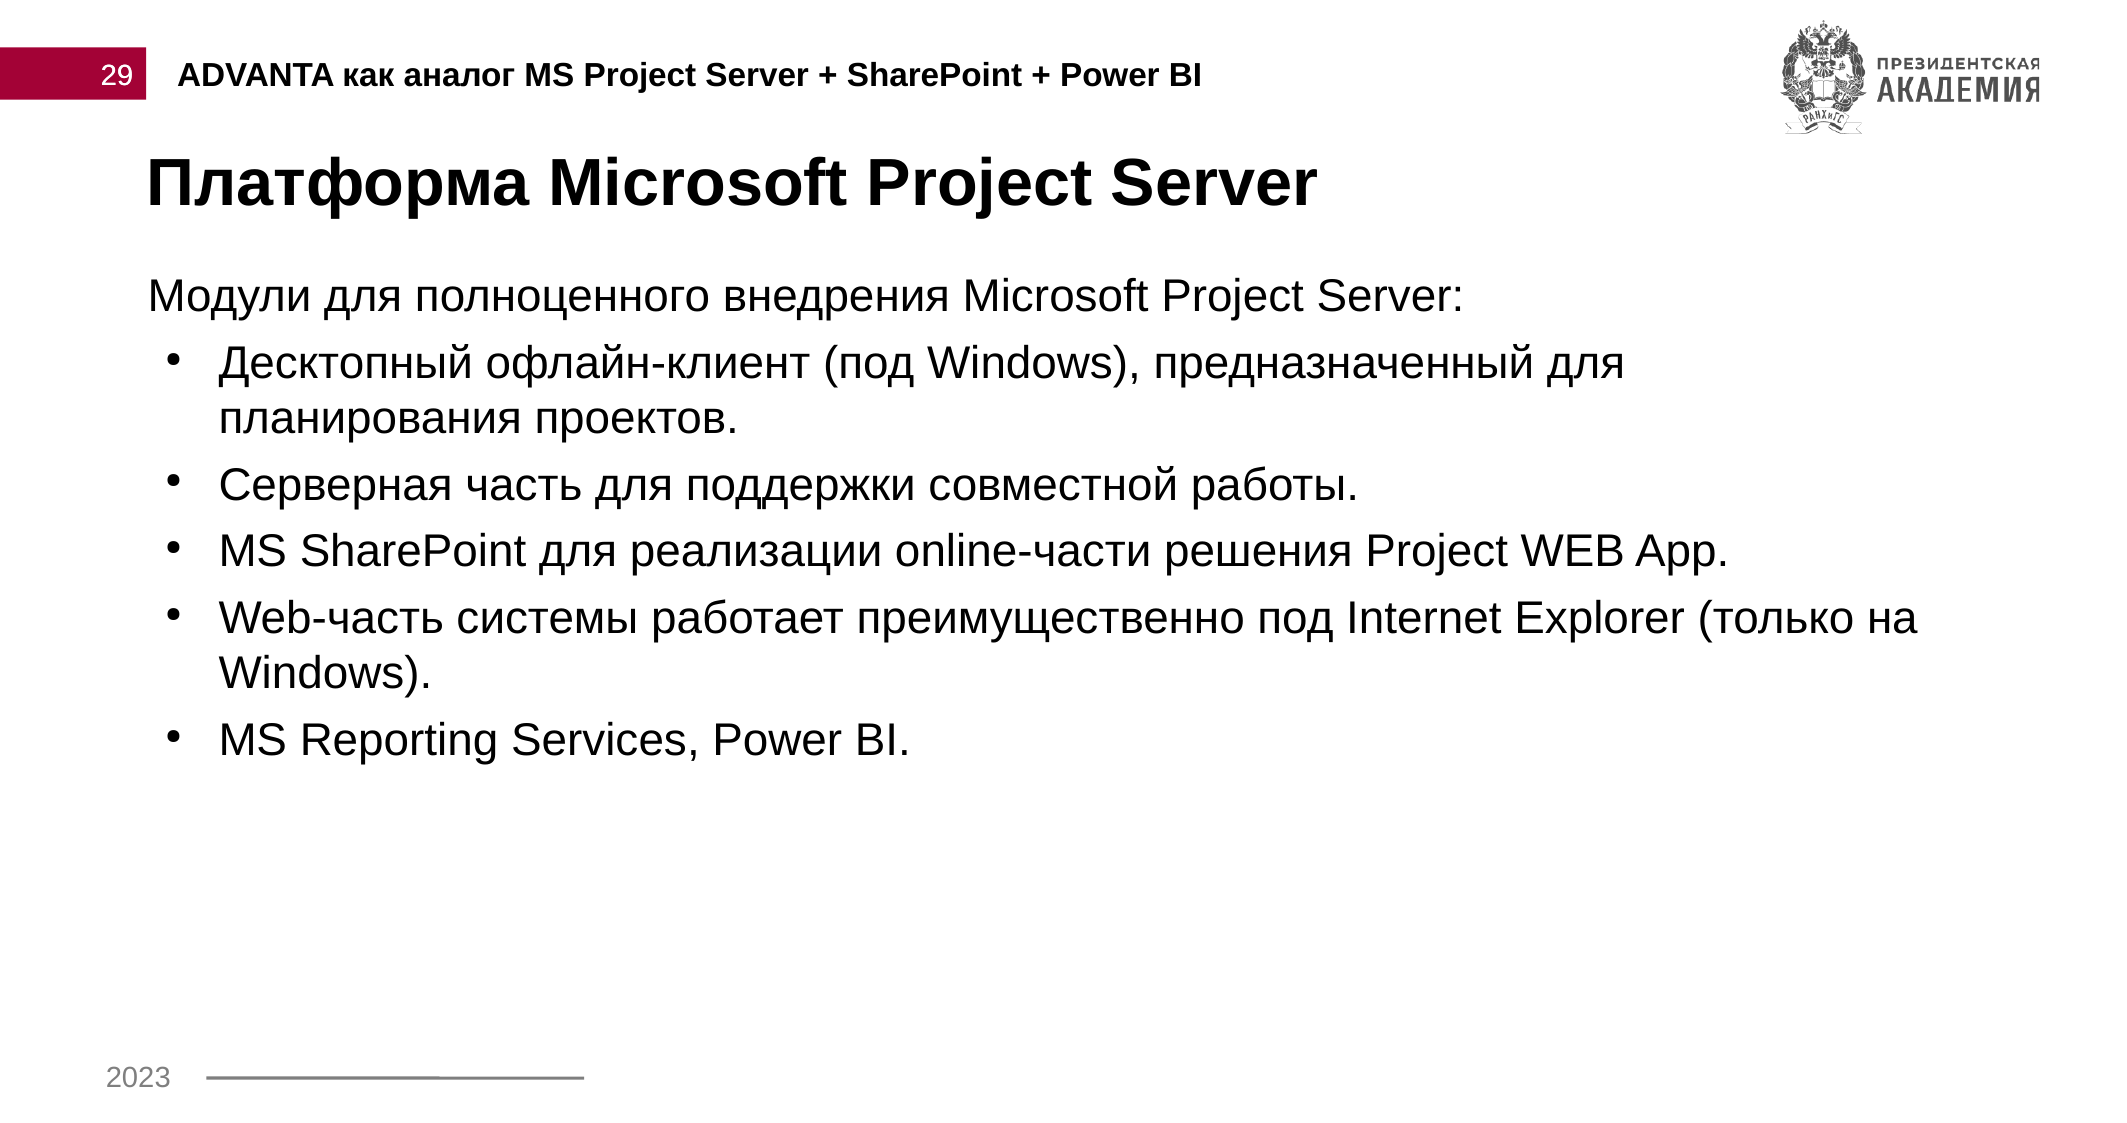

ADVANTA как аналог MS Project Server + SharePoint + Power BI
# Платформа Microsoft Project Server
Модули для полноценного внедрения Microsoft Project Server:
Десктопный офлайн-клиент (под Windows), предназначенный для планирования проектов.
Серверная часть для поддержки совместной работы.
MS SharePoint для реализации online-части решения Project WEB App.
Web-часть системы работает преимущественно под Internet Explorer (только на Windows).
MS Reporting Services, Power BI.